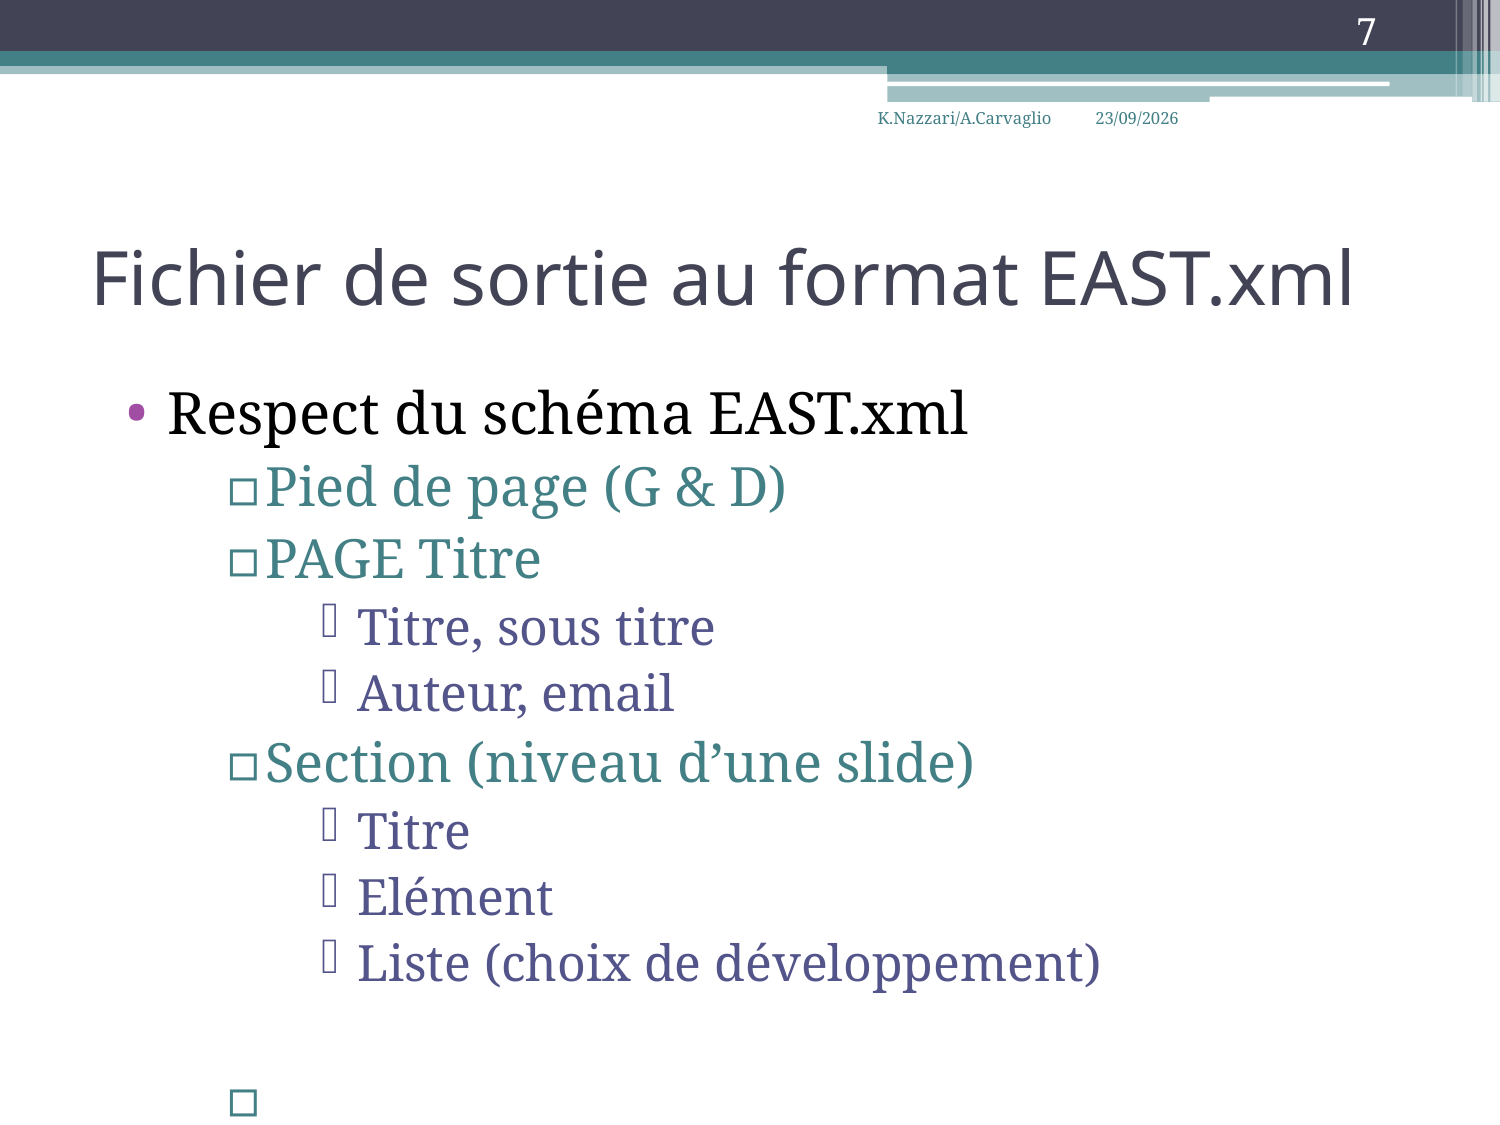

K.Nazzari/A.Carvaglio
# Fichier de sortie au format EAST.xml
Respect du schéma EAST.xml
Pied de page (G & D)
PAGE Titre
Titre, sous titre
Auteur, email
Section (niveau d’une slide)
Titre
Elément
Liste (choix de développement)